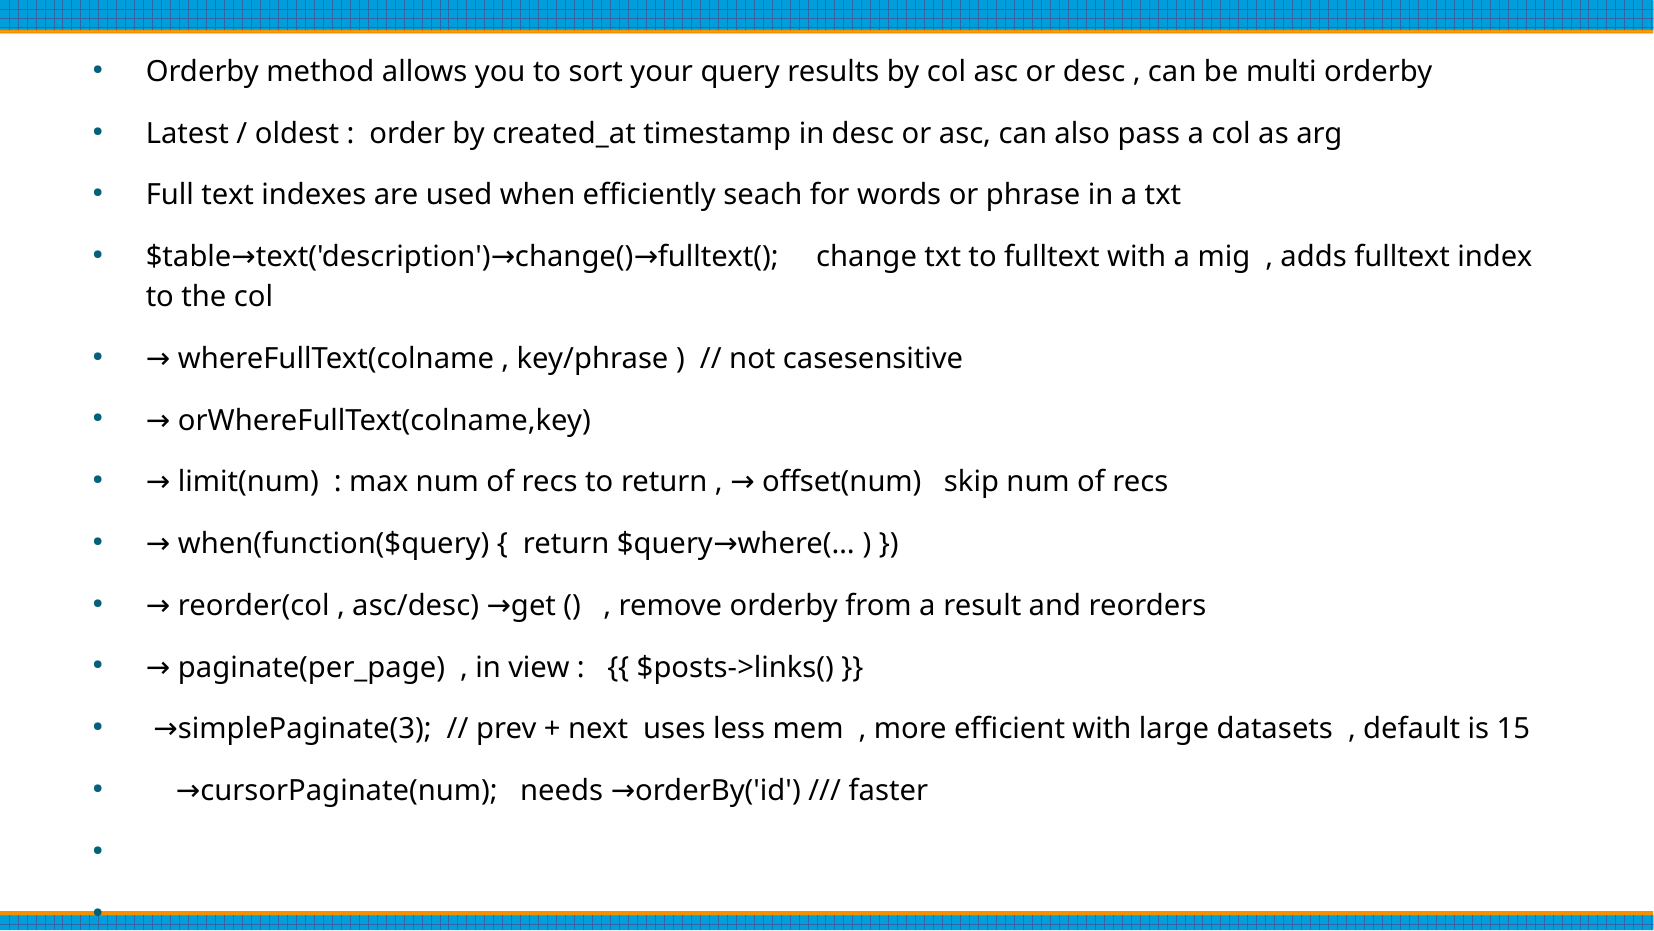

# Orderby method allows you to sort your query results by col asc or desc , can be multi orderby
Latest / oldest : order by created_at timestamp in desc or asc, can also pass a col as arg
Full text indexes are used when efficiently seach for words or phrase in a txt
$table→text('description')→change()→fulltext(); change txt to fulltext with a mig , adds fulltext index to the col
→ whereFullText(colname , key/phrase ) // not casesensitive
→ orWhereFullText(colname,key)
→ limit(num) : max num of recs to return , → offset(num) skip num of recs
→ when(function($query) { return $query→where(… ) })
→ reorder(col , asc/desc) →get () , remove orderby from a result and reorders
→ paginate(per_page) , in view : {{ $posts->links() }}
 →simplePaginate(3); // prev + next uses less mem , more efficient with large datasets , default is 15
 →cursorPaginate(num); needs →orderBy('id') /// faster